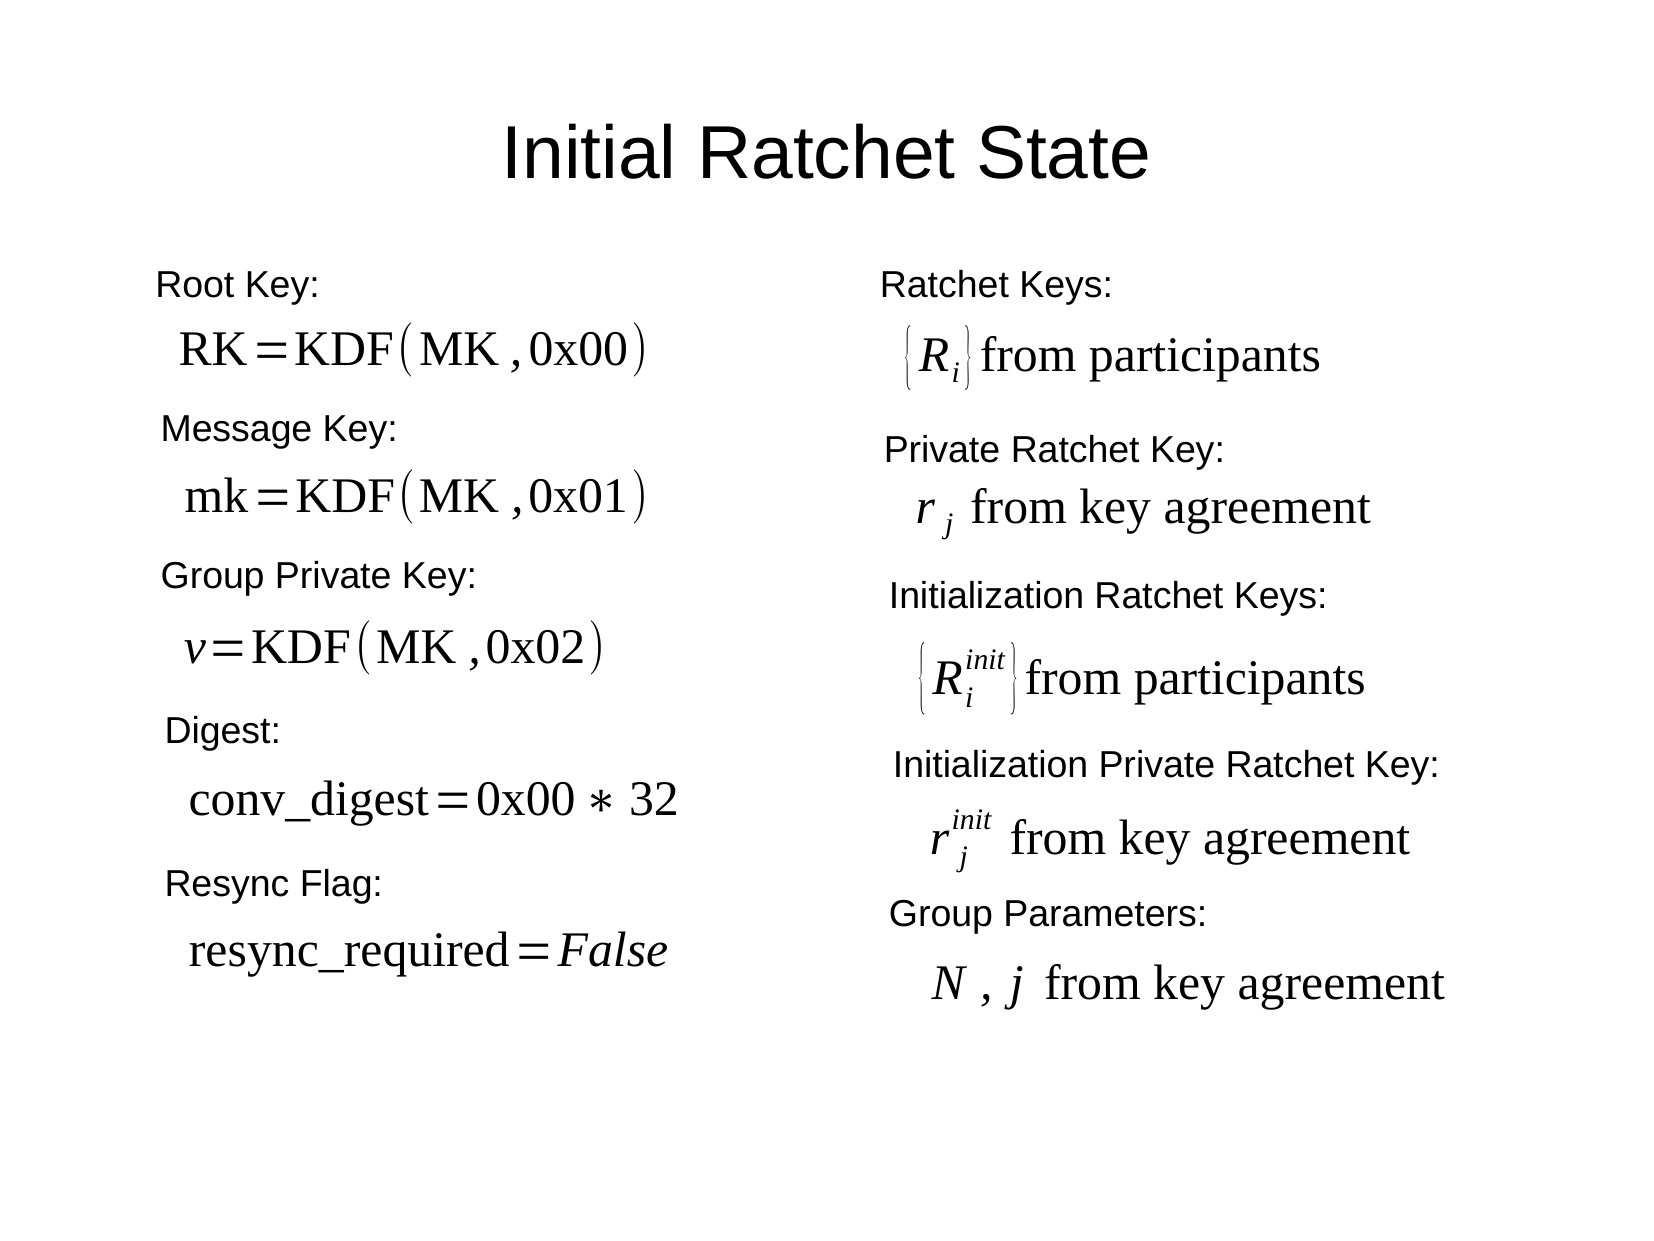

# Initial Ratchet State
Root Key:
Ratchet Keys:
Message Key:
Private Ratchet Key:
Group Private Key:
Initialization Ratchet Keys:
Digest:
Initialization Private Ratchet Key:
Resync Flag:
Group Parameters: